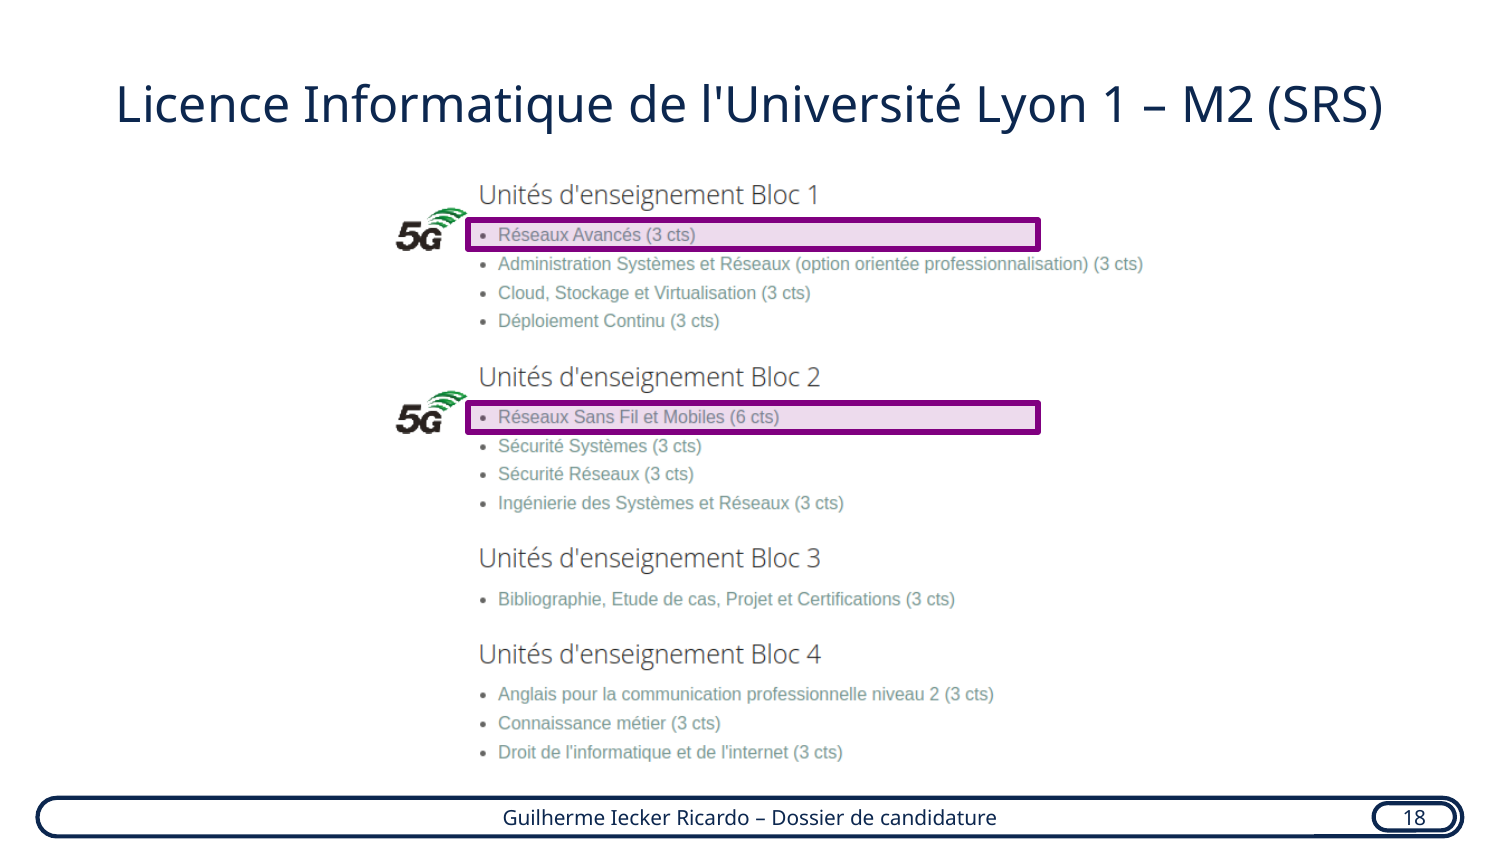

# Licence Informatique de l'Université Lyon 1 – M2 (SRS)
Guilherme Iecker Ricardo – Dossier de candidature
18